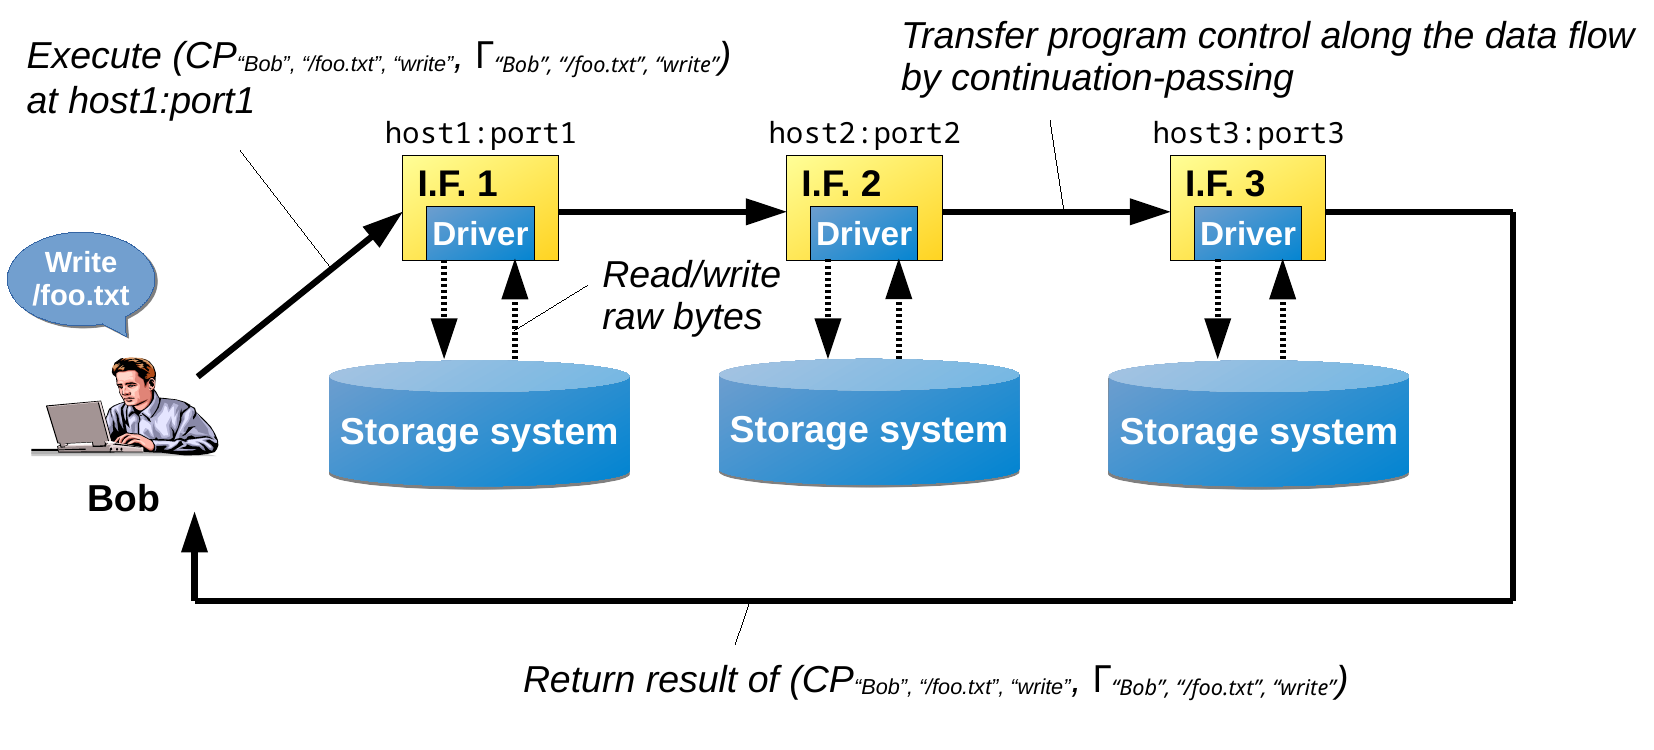

Transfer program control along the data flow
by continuation-passing
Execute (CP“Bob”, “/foo.txt”, “write”, Γ“Bob”, “/foo.txt”, “write”)
at host1:port1
host1:port1
host2:port2
host3:port3
I.F. 1
I.F. 2
I.F. 3
Driver
Driver
Driver
Write
/foo.txt
Read/write
raw bytes
Storage system
Storage system
Storage system
Bob
Return result of (CP“Bob”, “/foo.txt”, “write”, Γ“Bob”, “/foo.txt”, “write”)